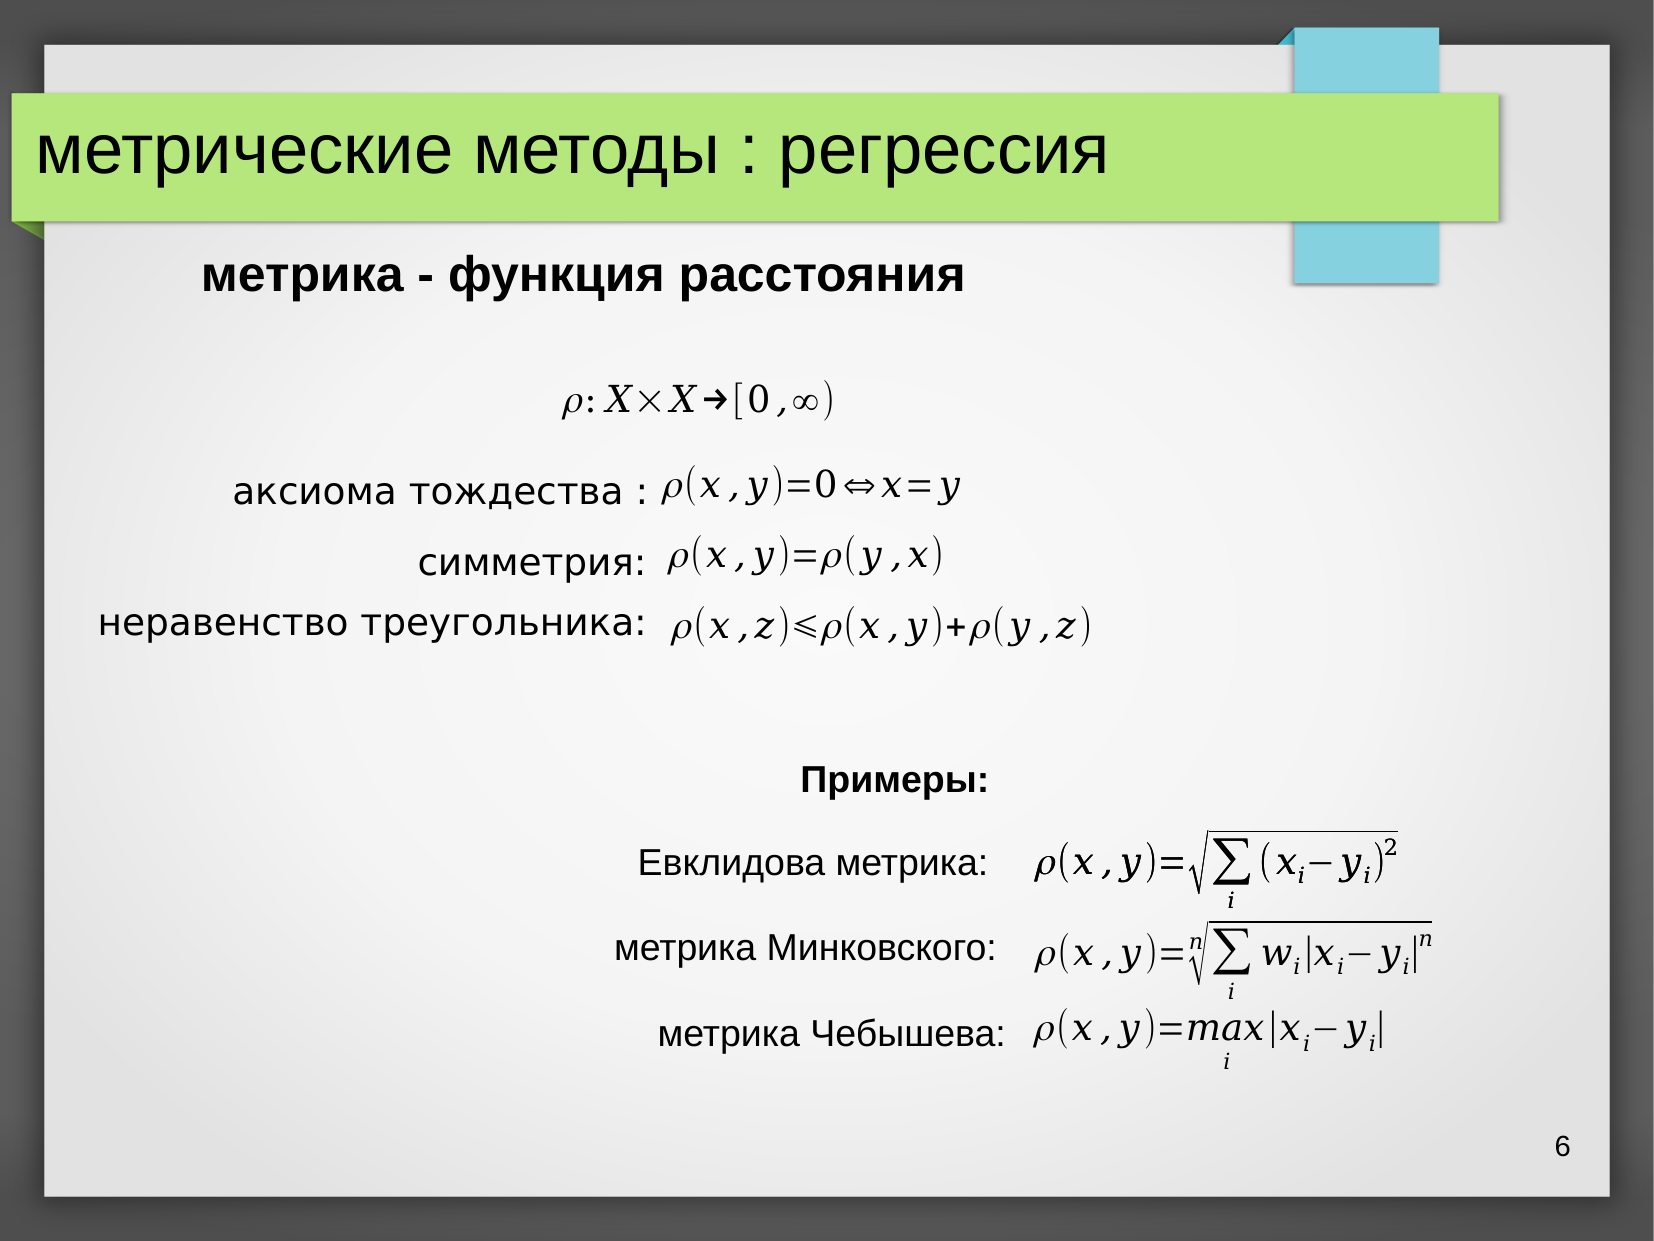

метрические методы : регрессия
# метрика - функция расстояния
аксиома тождества :
симметрия:
 неравенство треугольника:
Примеры:
Евклидова метрика:
метрика Минковского:
метрика Чебышева:
6